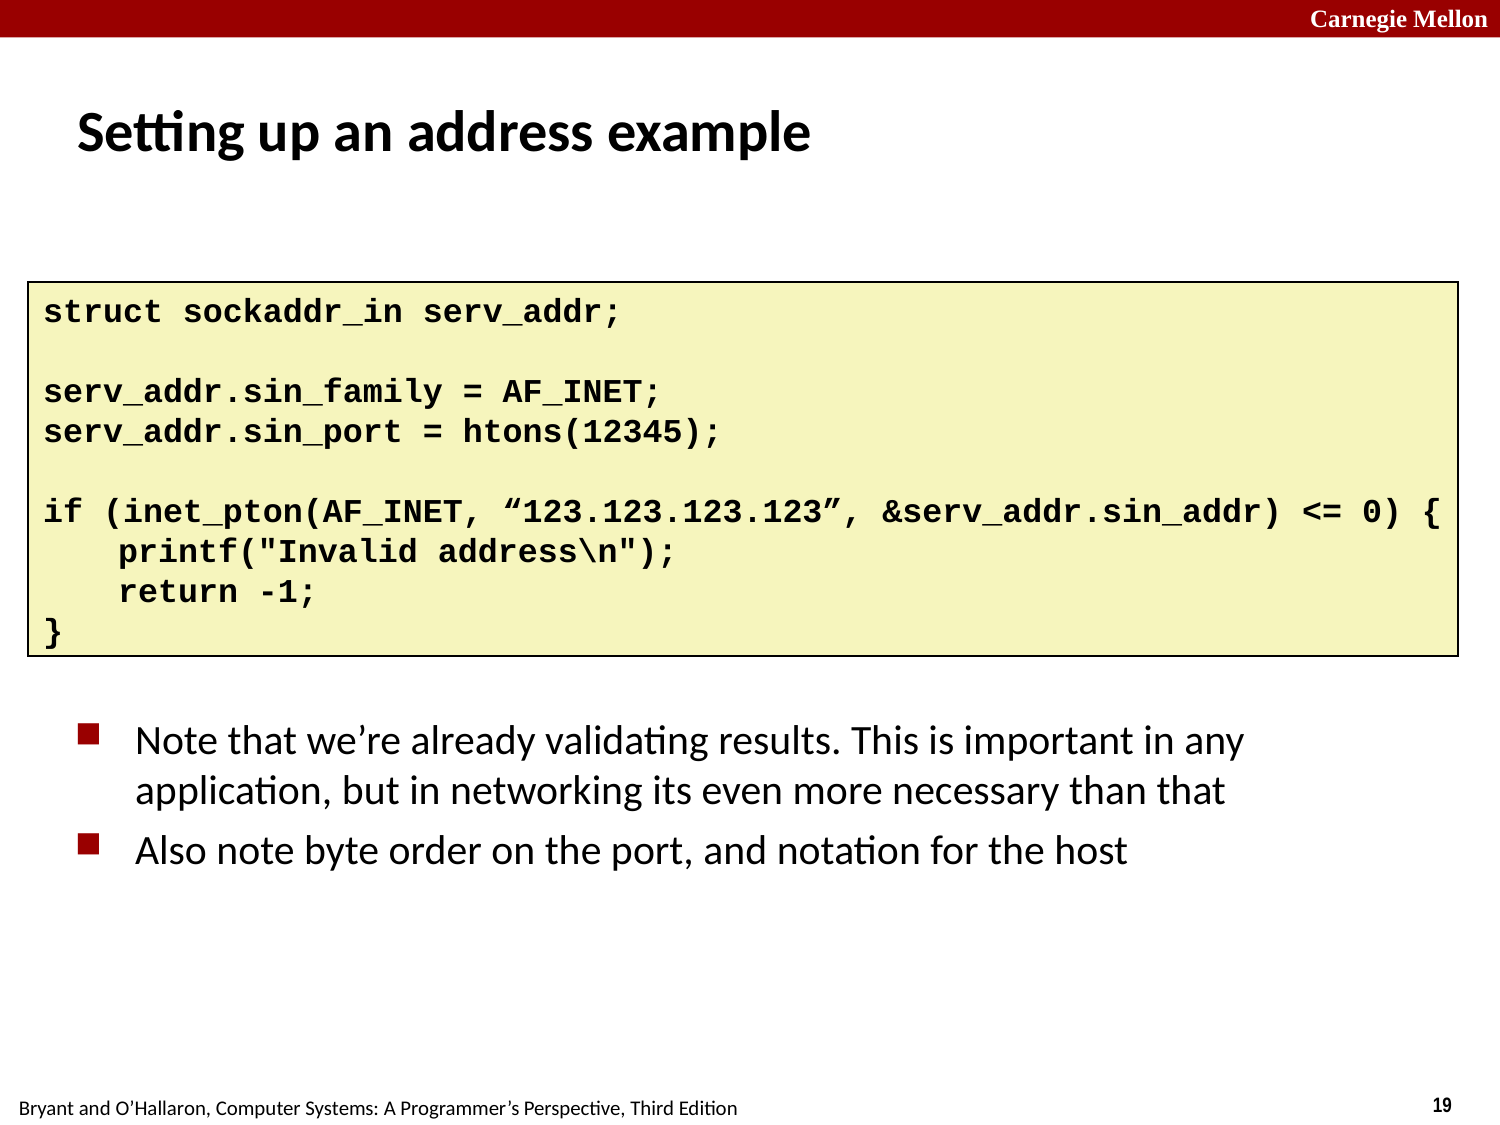

# Setting up an address example
struct sockaddr_in serv_addr;
serv_addr.sin_family = AF_INET;
serv_addr.sin_port = htons(12345);
if (inet_pton(AF_INET, “123.123.123.123”, &serv_addr.sin_addr) <= 0) {
	printf("Invalid address\n");
	return -1;
}
Note that we’re already validating results. This is important in any application, but in networking its even more necessary than that
Also note byte order on the port, and notation for the host